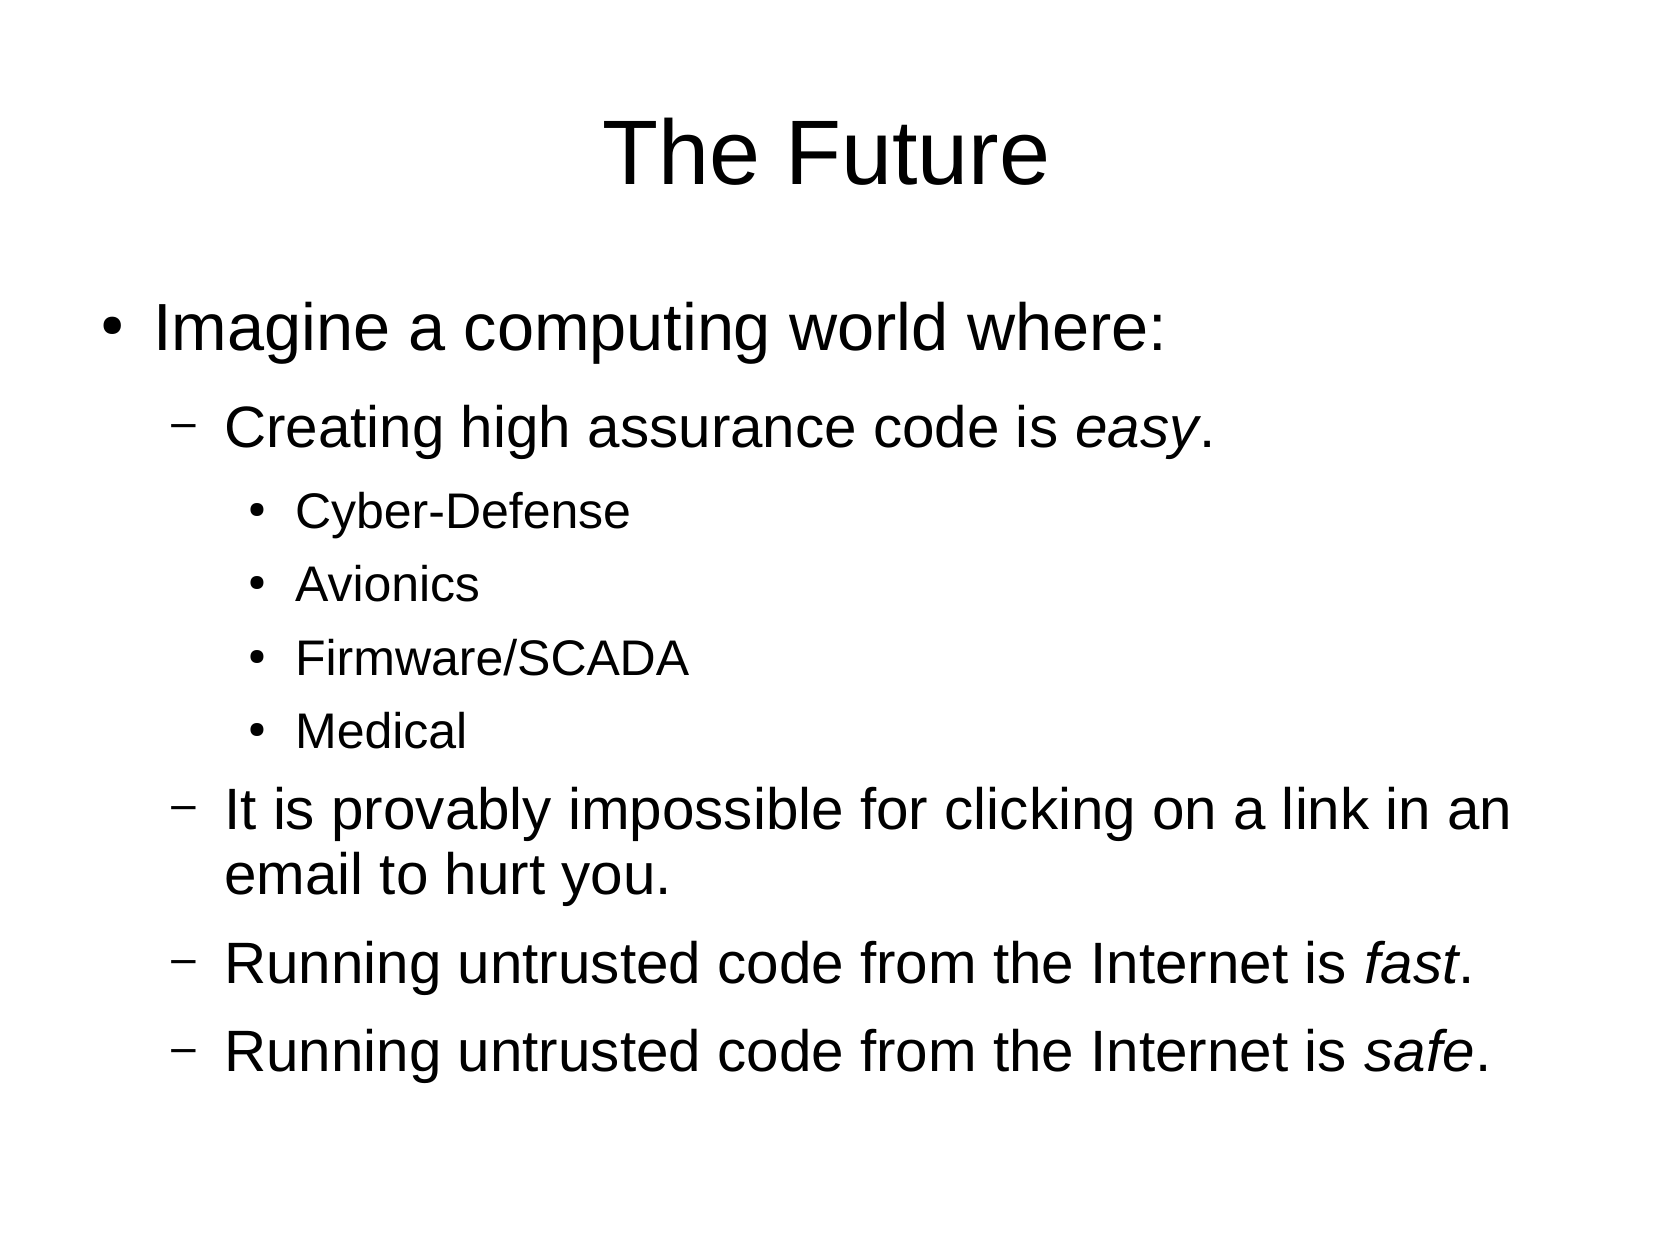

# The Future
Imagine a computing world where:
Creating high assurance code is easy.
Cyber-Defense
Avionics
Firmware/SCADA
Medical
It is provably impossible for clicking on a link in an email to hurt you.
Running untrusted code from the Internet is fast.
Running untrusted code from the Internet is safe.